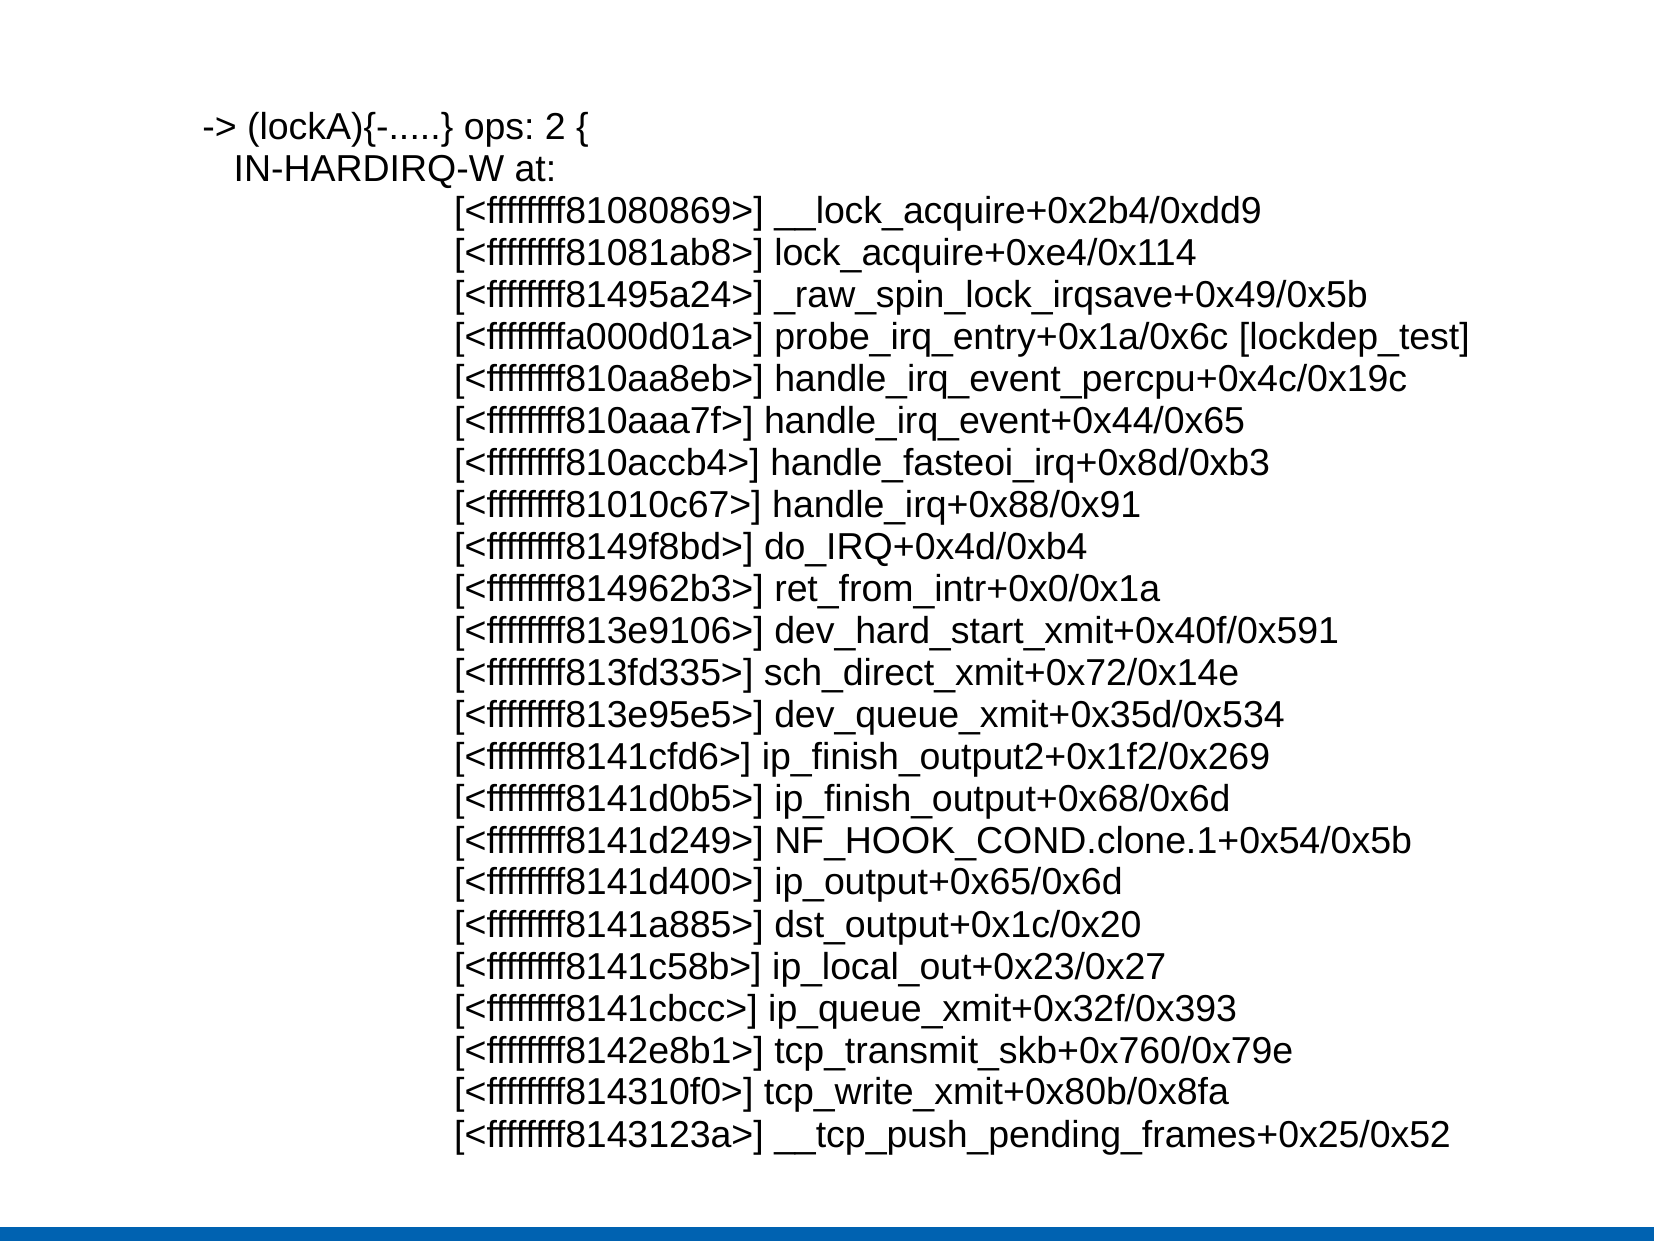

-> (lockA){-.....} ops: 2 {
 IN-HARDIRQ-W at:
 [<ffffffff81080869>] __lock_acquire+0x2b4/0xdd9
 [<ffffffff81081ab8>] lock_acquire+0xe4/0x114
 [<ffffffff81495a24>] _raw_spin_lock_irqsave+0x49/0x5b
 [<ffffffffa000d01a>] probe_irq_entry+0x1a/0x6c [lockdep_test]
 [<ffffffff810aa8eb>] handle_irq_event_percpu+0x4c/0x19c
 [<ffffffff810aaa7f>] handle_irq_event+0x44/0x65
 [<ffffffff810accb4>] handle_fasteoi_irq+0x8d/0xb3
 [<ffffffff81010c67>] handle_irq+0x88/0x91
 [<ffffffff8149f8bd>] do_IRQ+0x4d/0xb4
 [<ffffffff814962b3>] ret_from_intr+0x0/0x1a
 [<ffffffff813e9106>] dev_hard_start_xmit+0x40f/0x591
 [<ffffffff813fd335>] sch_direct_xmit+0x72/0x14e
 [<ffffffff813e95e5>] dev_queue_xmit+0x35d/0x534
 [<ffffffff8141cfd6>] ip_finish_output2+0x1f2/0x269
 [<ffffffff8141d0b5>] ip_finish_output+0x68/0x6d
 [<ffffffff8141d249>] NF_HOOK_COND.clone.1+0x54/0x5b
 [<ffffffff8141d400>] ip_output+0x65/0x6d
 [<ffffffff8141a885>] dst_output+0x1c/0x20
 [<ffffffff8141c58b>] ip_local_out+0x23/0x27
 [<ffffffff8141cbcc>] ip_queue_xmit+0x32f/0x393
 [<ffffffff8142e8b1>] tcp_transmit_skb+0x760/0x79e
 [<ffffffff814310f0>] tcp_write_xmit+0x80b/0x8fa
 [<ffffffff8143123a>] __tcp_push_pending_frames+0x25/0x52